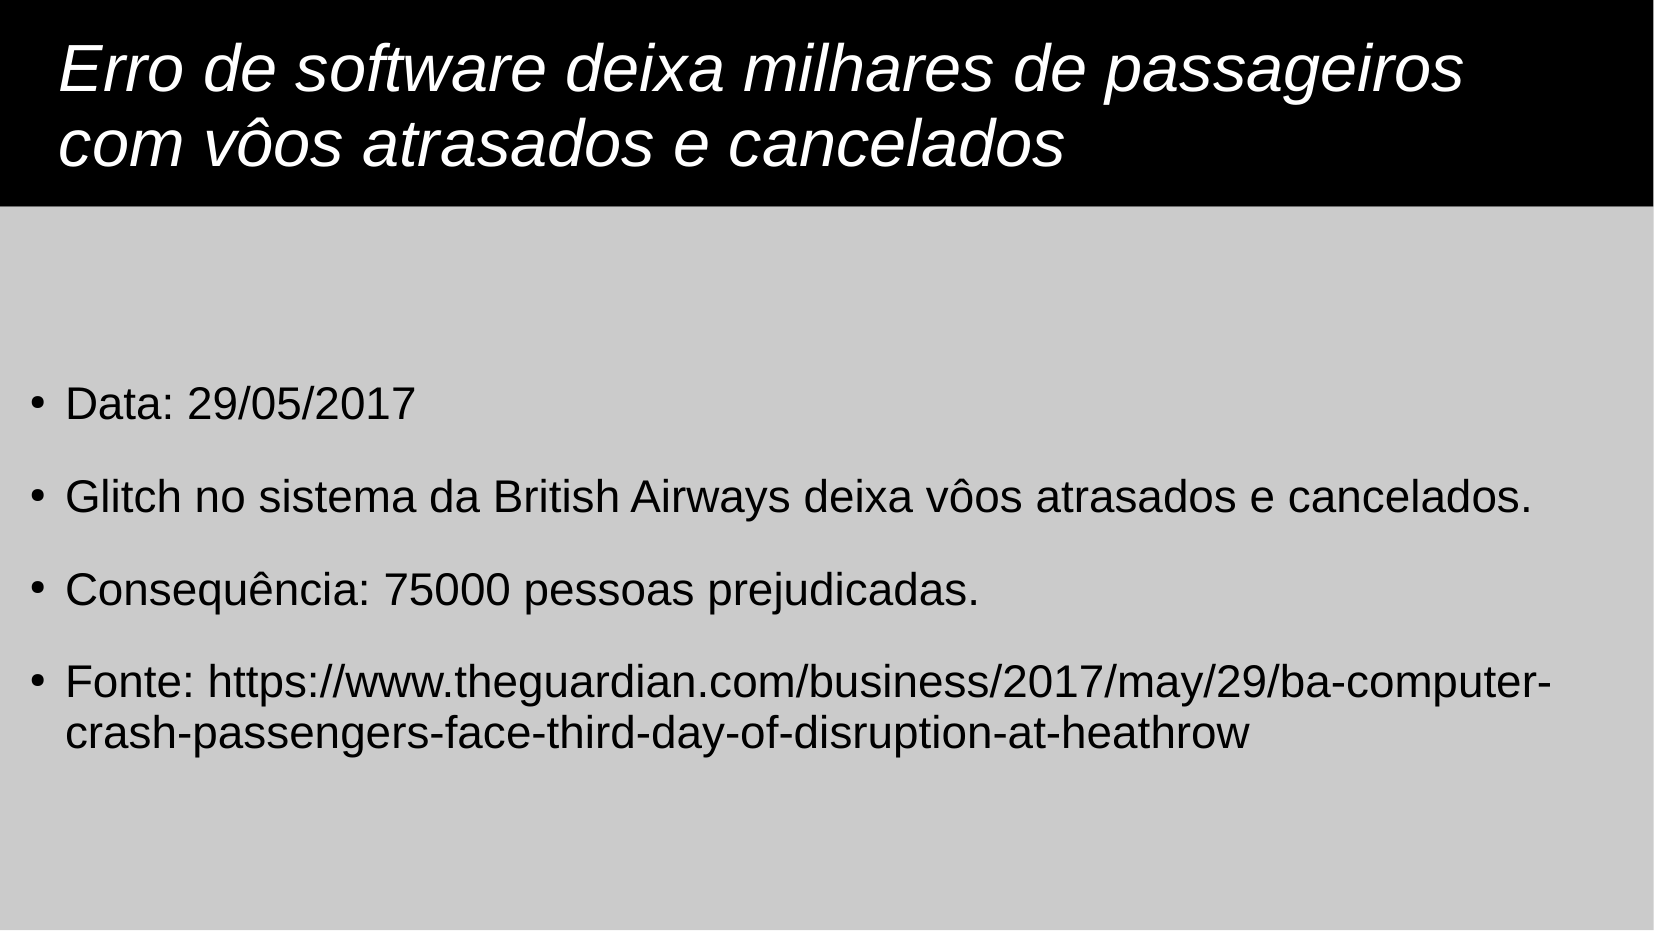

# Erro de software deixa milhares de passageiros com vôos atrasados e cancelados
Data: 29/05/2017
Glitch no sistema da British Airways deixa vôos atrasados e cancelados.
Consequência: 75000 pessoas prejudicadas.
Fonte: https://www.theguardian.com/business/2017/may/29/ba-computer-crash-passengers-face-third-day-of-disruption-at-heathrow